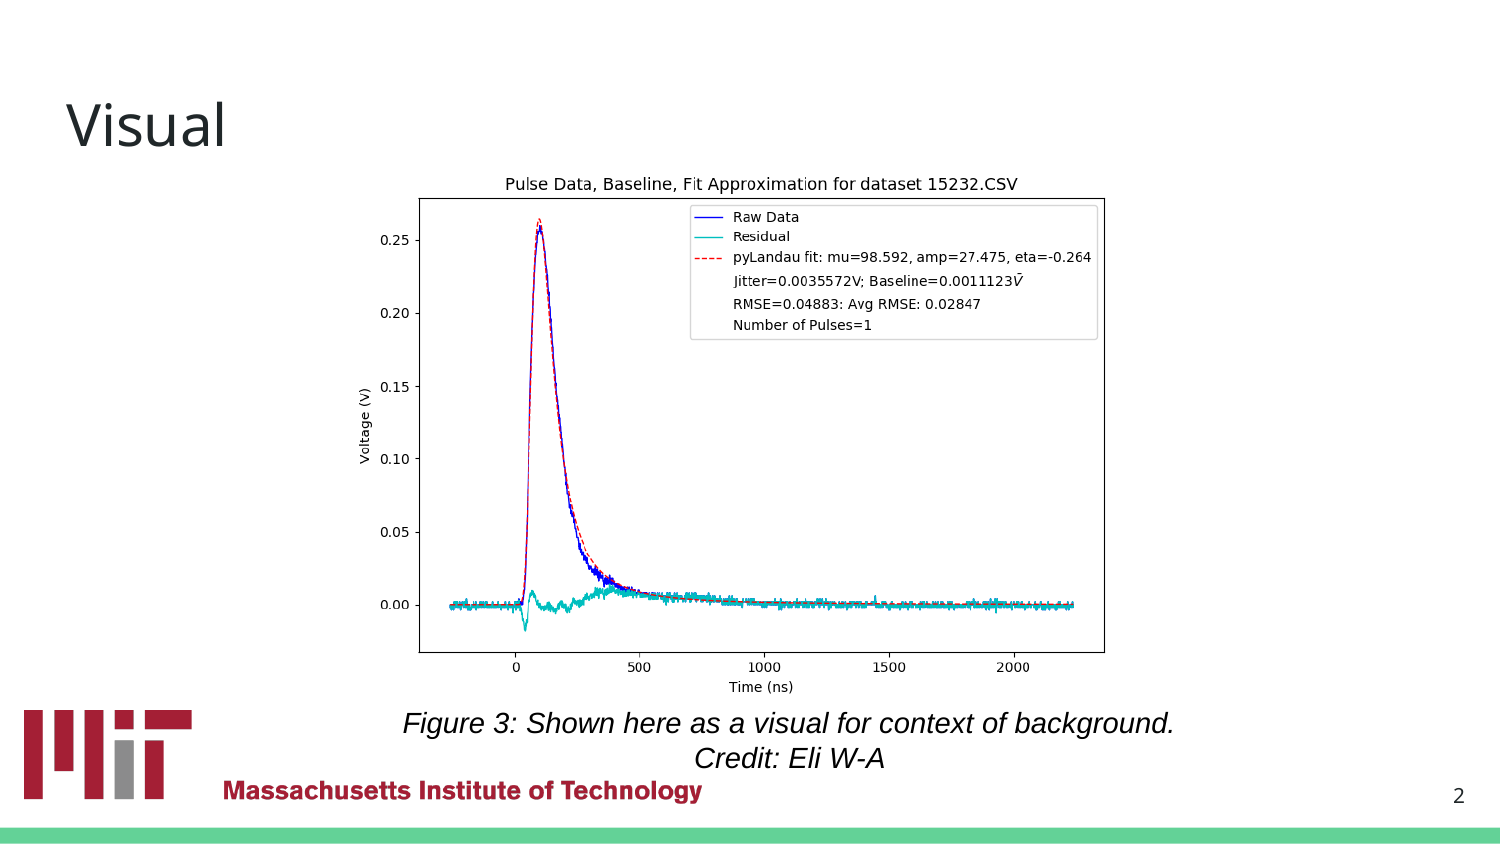

# Visual
Figure 3: Shown here as a visual for context of background.
Credit: Eli W-A